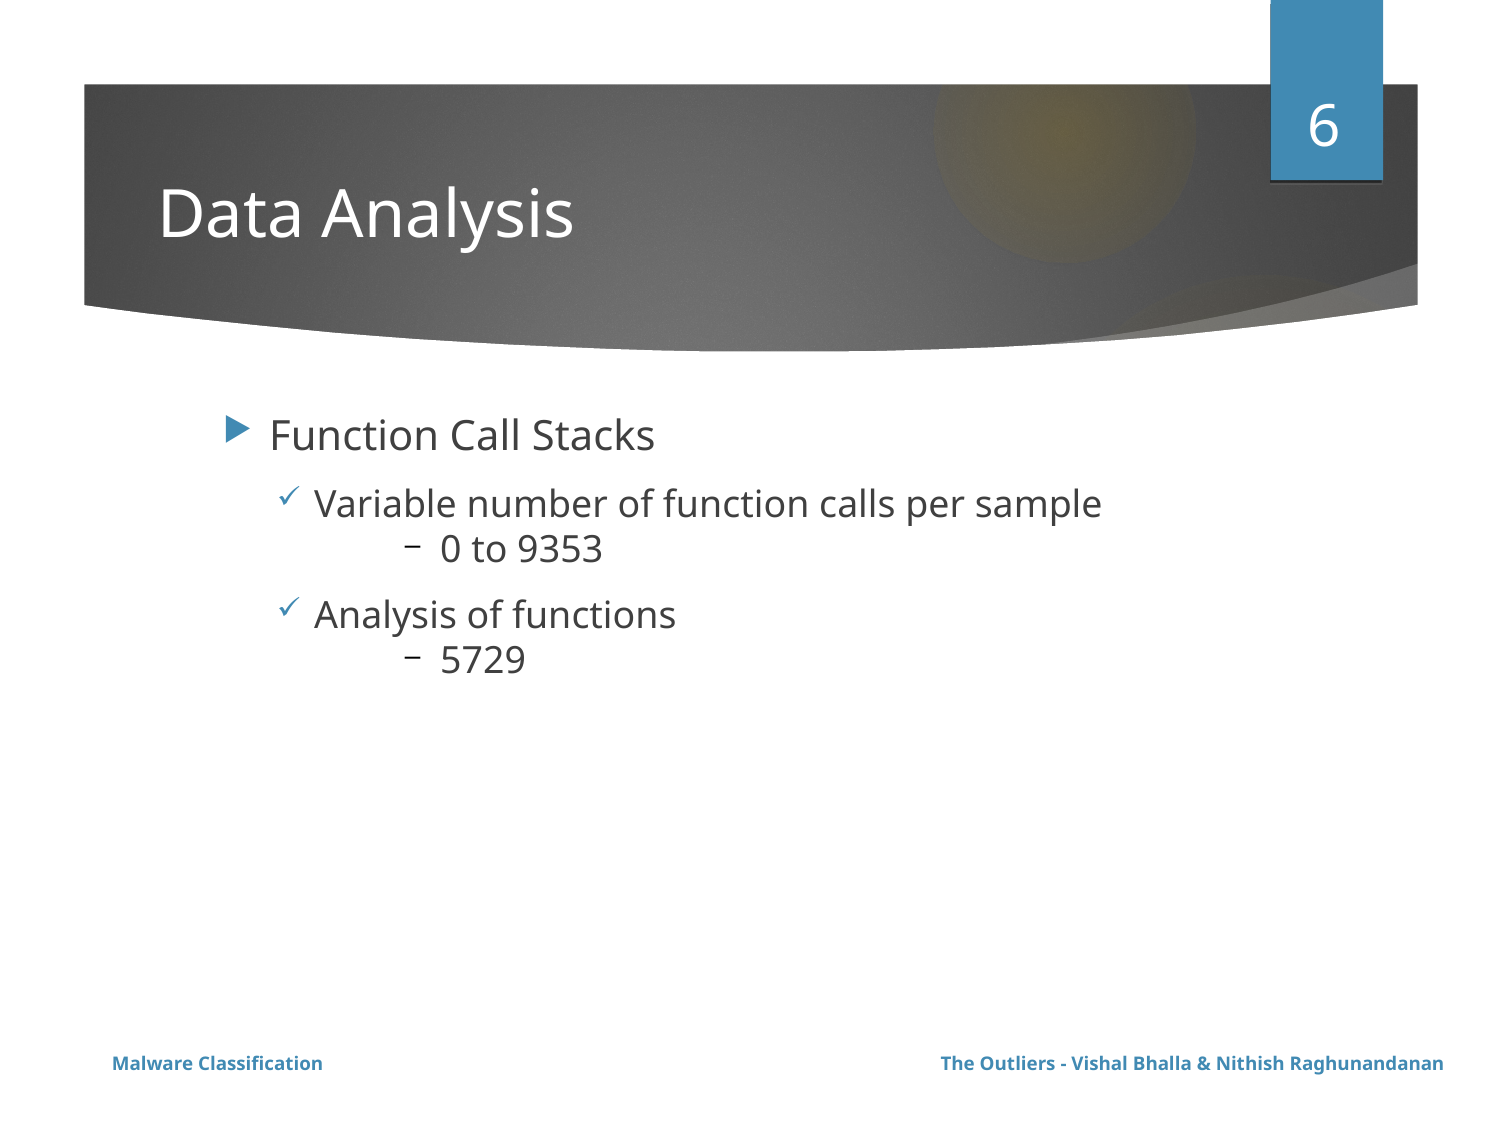

# Data Analysis
Function Call Stacks
Variable number of function calls per sample
0 to 9353
Analysis of functions
5729
The Outliers - Vishal Bhalla & Nithish Raghunandanan
Malware Classification